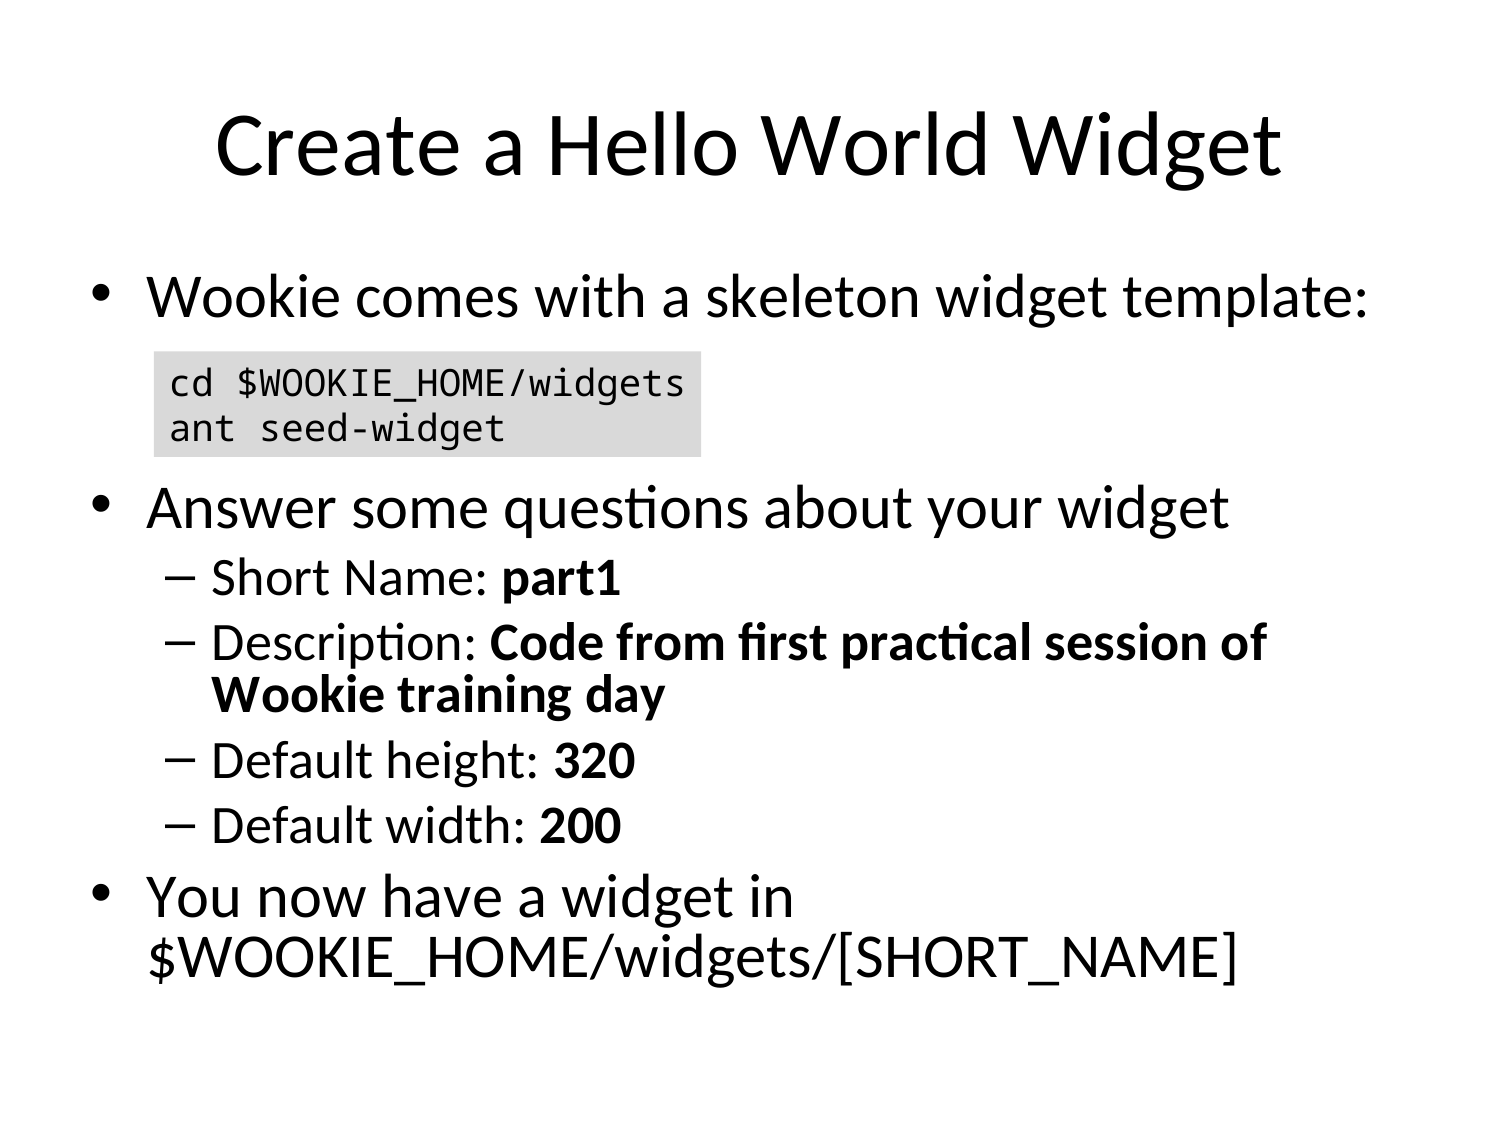

# Create a Hello World Widget
Wookie comes with a skeleton widget template:
Answer some questions about your widget
Short Name: part1
Description: Code from first practical session of Wookie training day
Default height: 320
Default width: 200
You now have a widget in $WOOKIE_HOME/widgets/[SHORT_NAME]
cd $WOOKIE_HOME/widgets
ant seed-widget